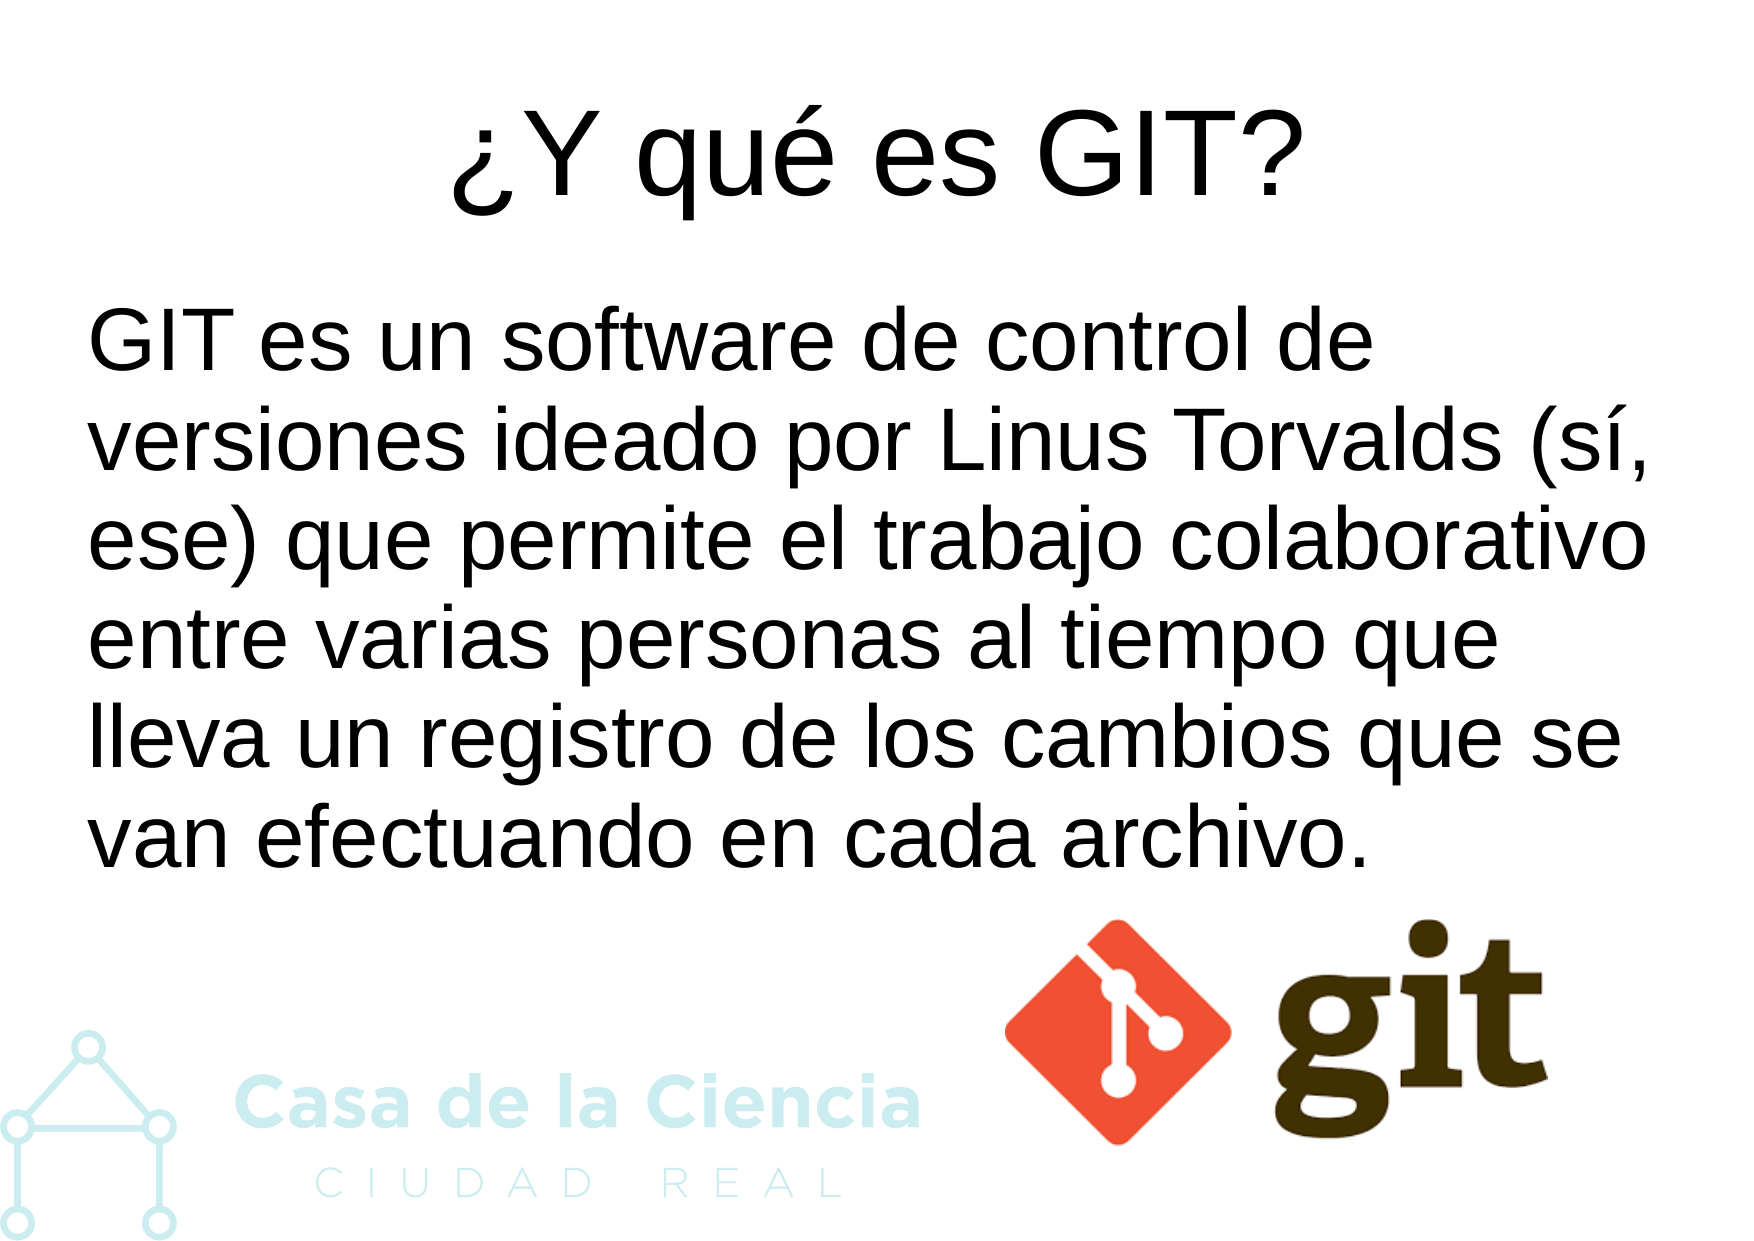

# ¿Y qué es GIT?
GIT es un software de control de versiones ideado por Linus Torvalds (sí, ese) que permite el trabajo colaborativo entre varias personas al tiempo que lleva un registro de los cambios que se van efectuando en cada archivo.